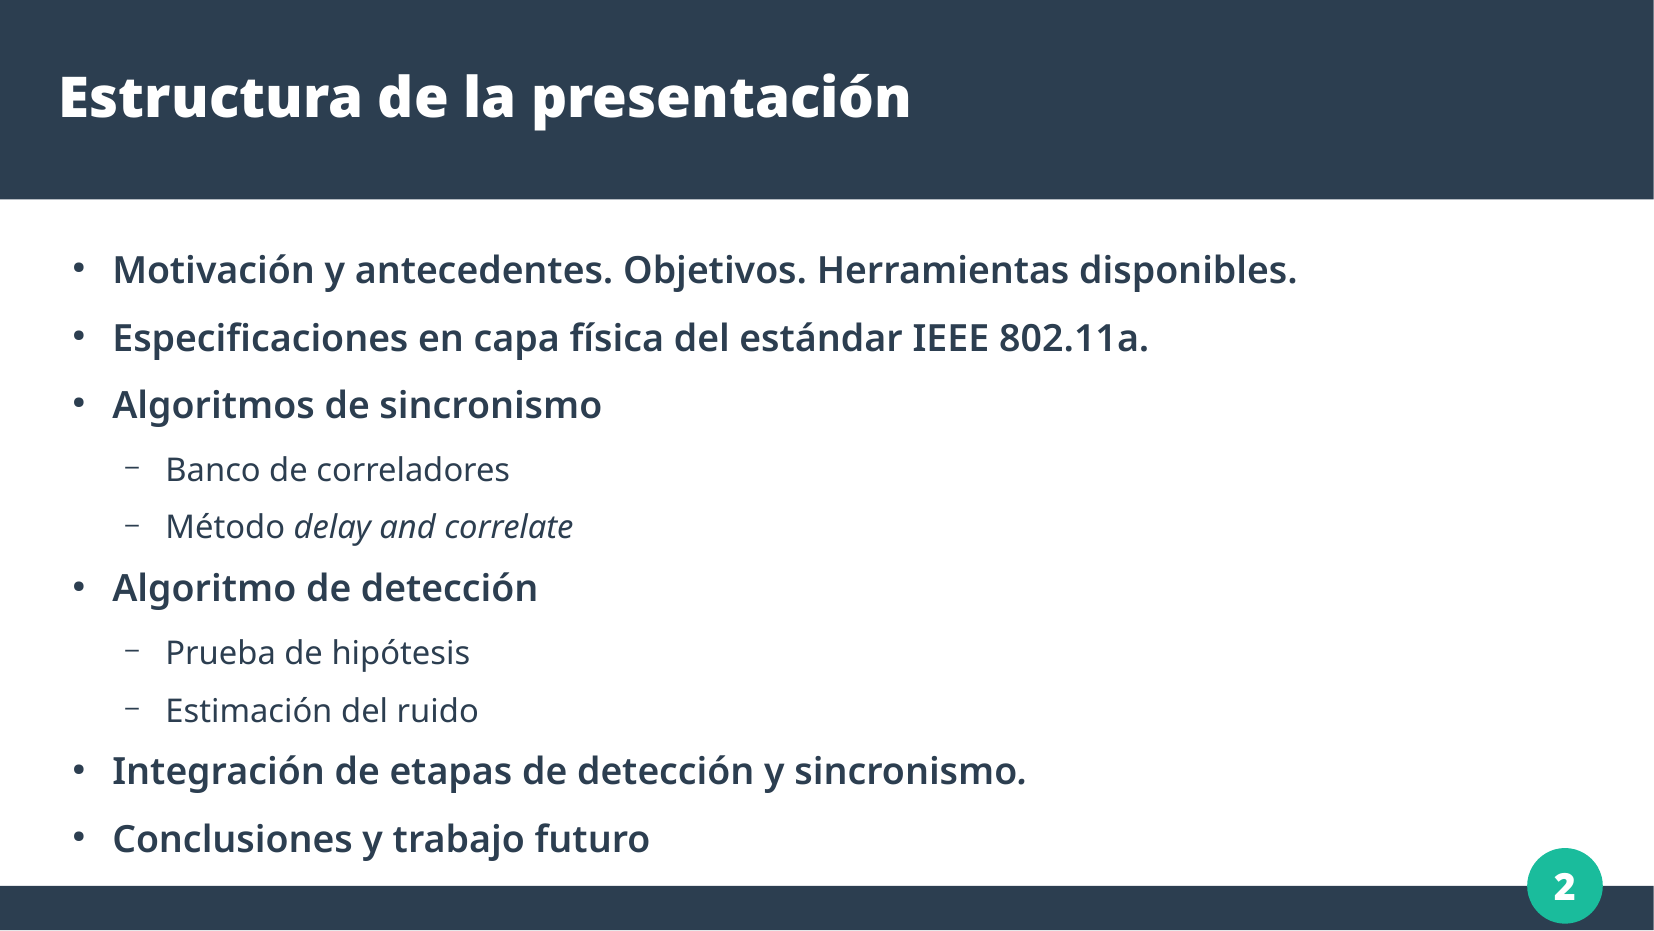

# Estructura de la presentación
Motivación y antecedentes. Objetivos. Herramientas disponibles.
Especificaciones en capa física del estándar IEEE 802.11a.
Algoritmos de sincronismo
Banco de correladores
Método delay and correlate
Algoritmo de detección
Prueba de hipótesis
Estimación del ruido
Integración de etapas de detección y sincronismo.
Conclusiones y trabajo futuro